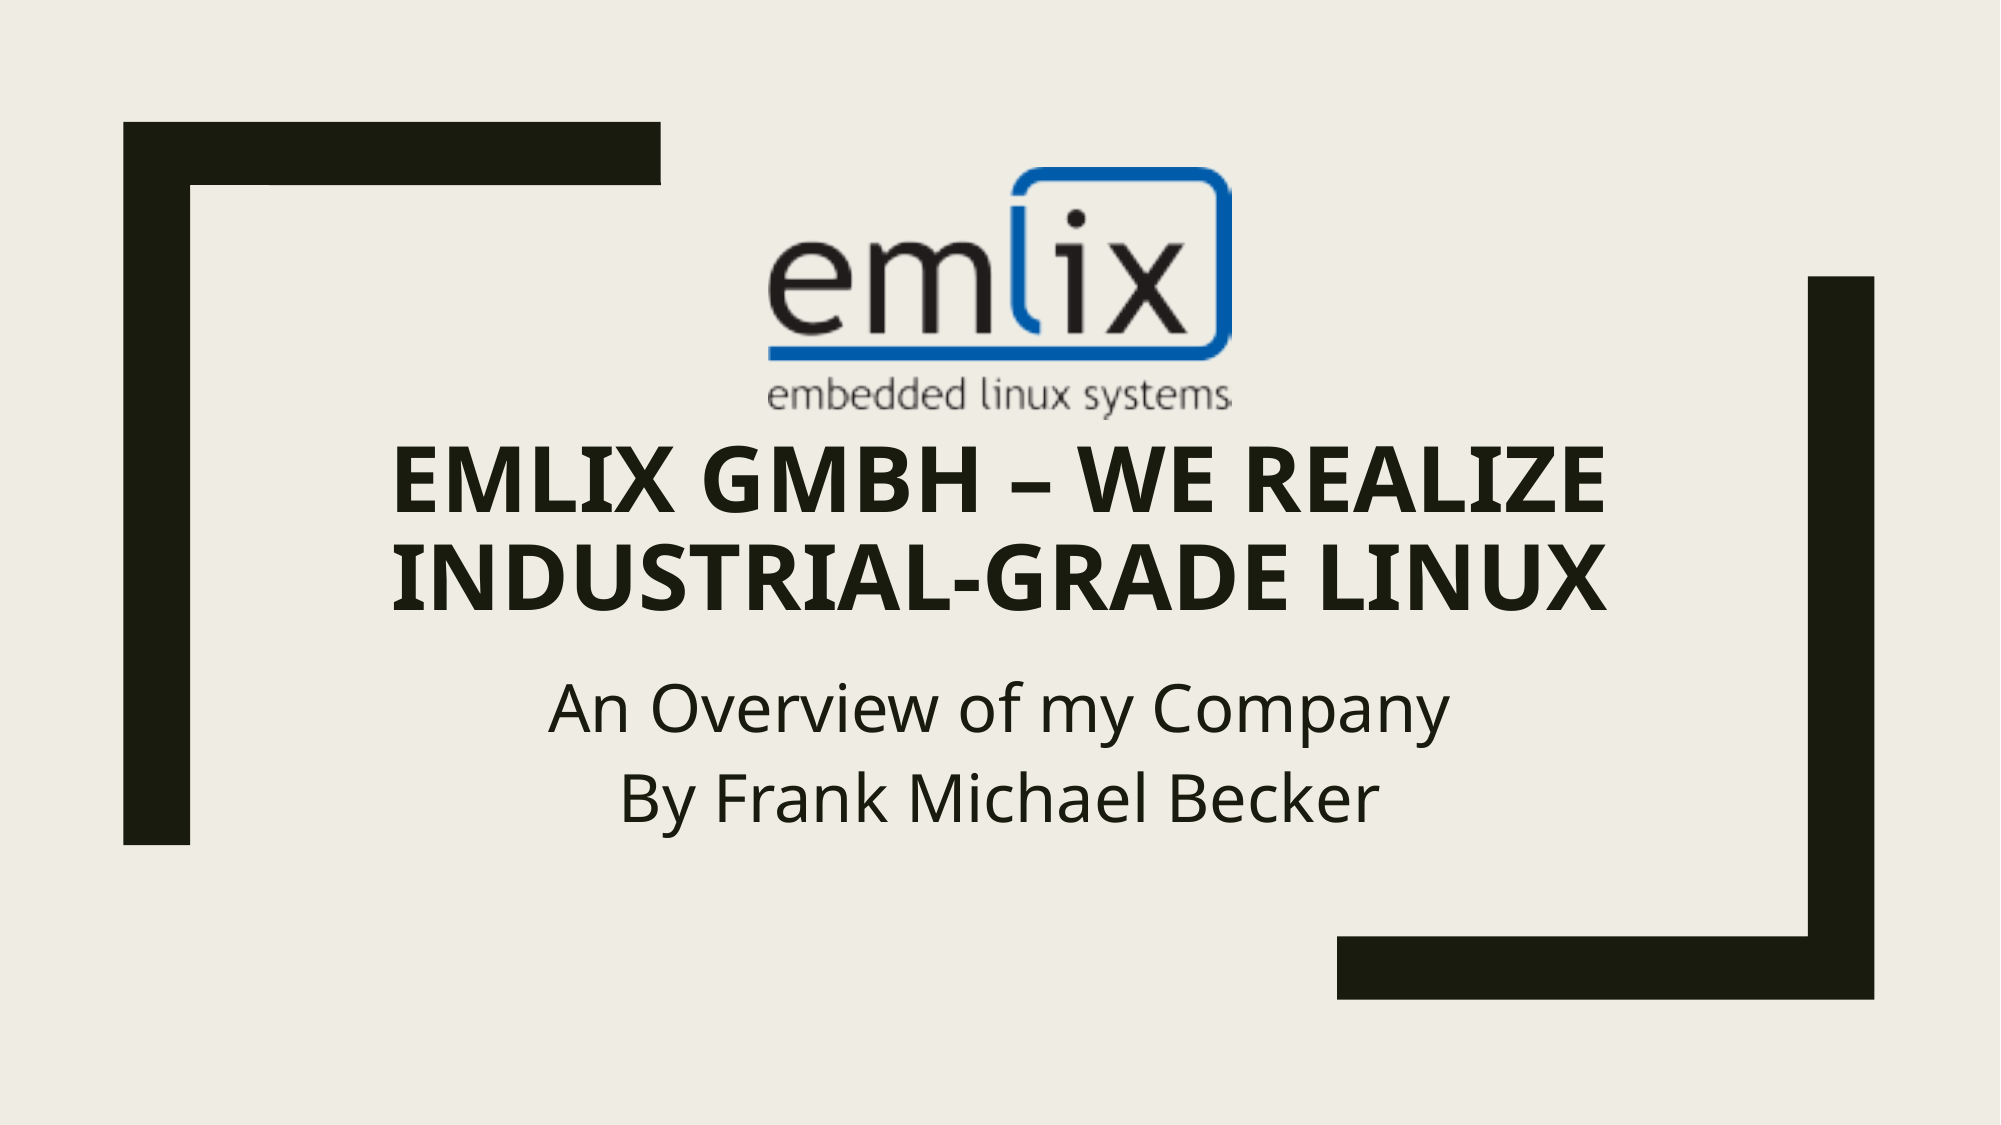

# emlix GmbH – We realize industrial-grade Linux
An Overview of my Company
By Frank Michael Becker